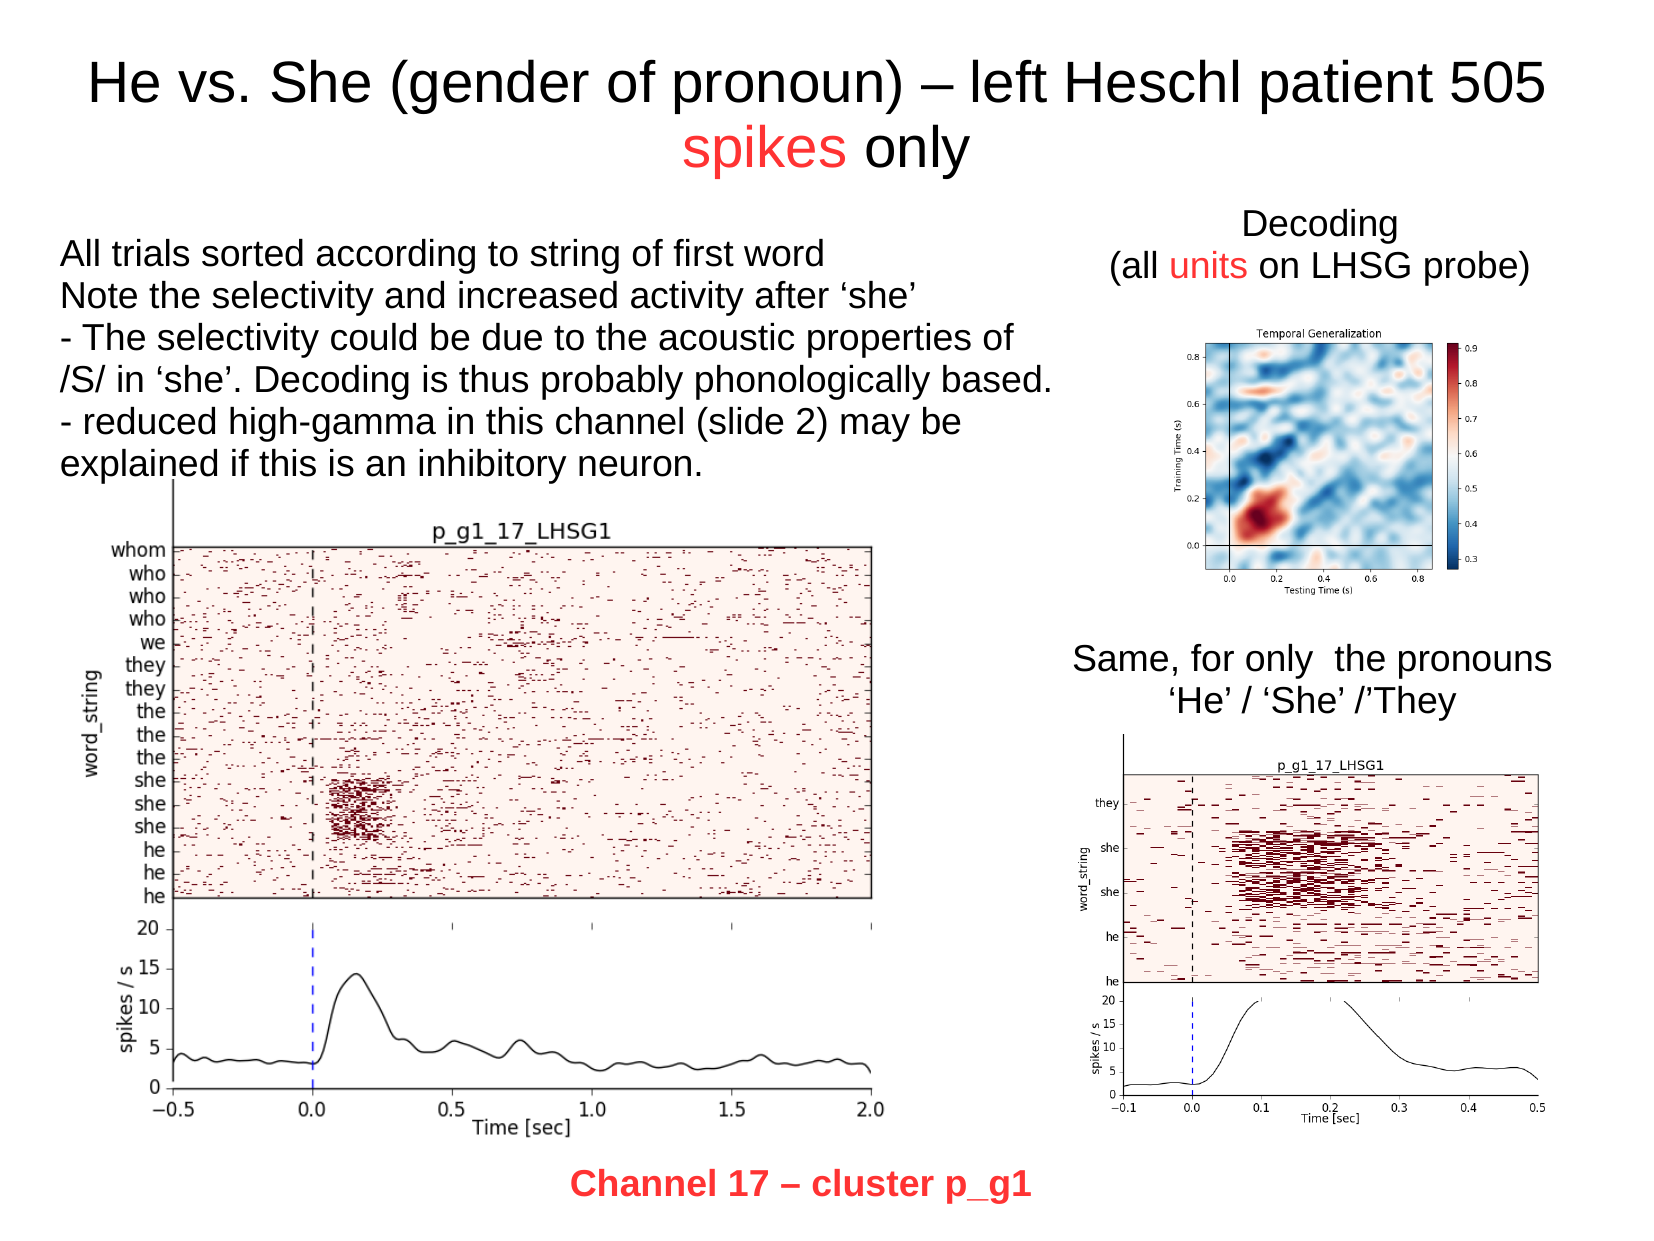

# He vs. She (gender of pronoun) – left Heschl patient 505 spikes only
Decoding
(all units on LHSG probe)
All trials sorted according to string of first word
Note the selectivity and increased activity after ‘she’
- The selectivity could be due to the acoustic properties of /S/ in ‘she’. Decoding is thus probably phonologically based.
- reduced high-gamma in this channel (slide 2) may be explained if this is an inhibitory neuron.
Same, for only the pronouns
‘He’ / ‘She’ /’They
Channel 17 – cluster p_g1